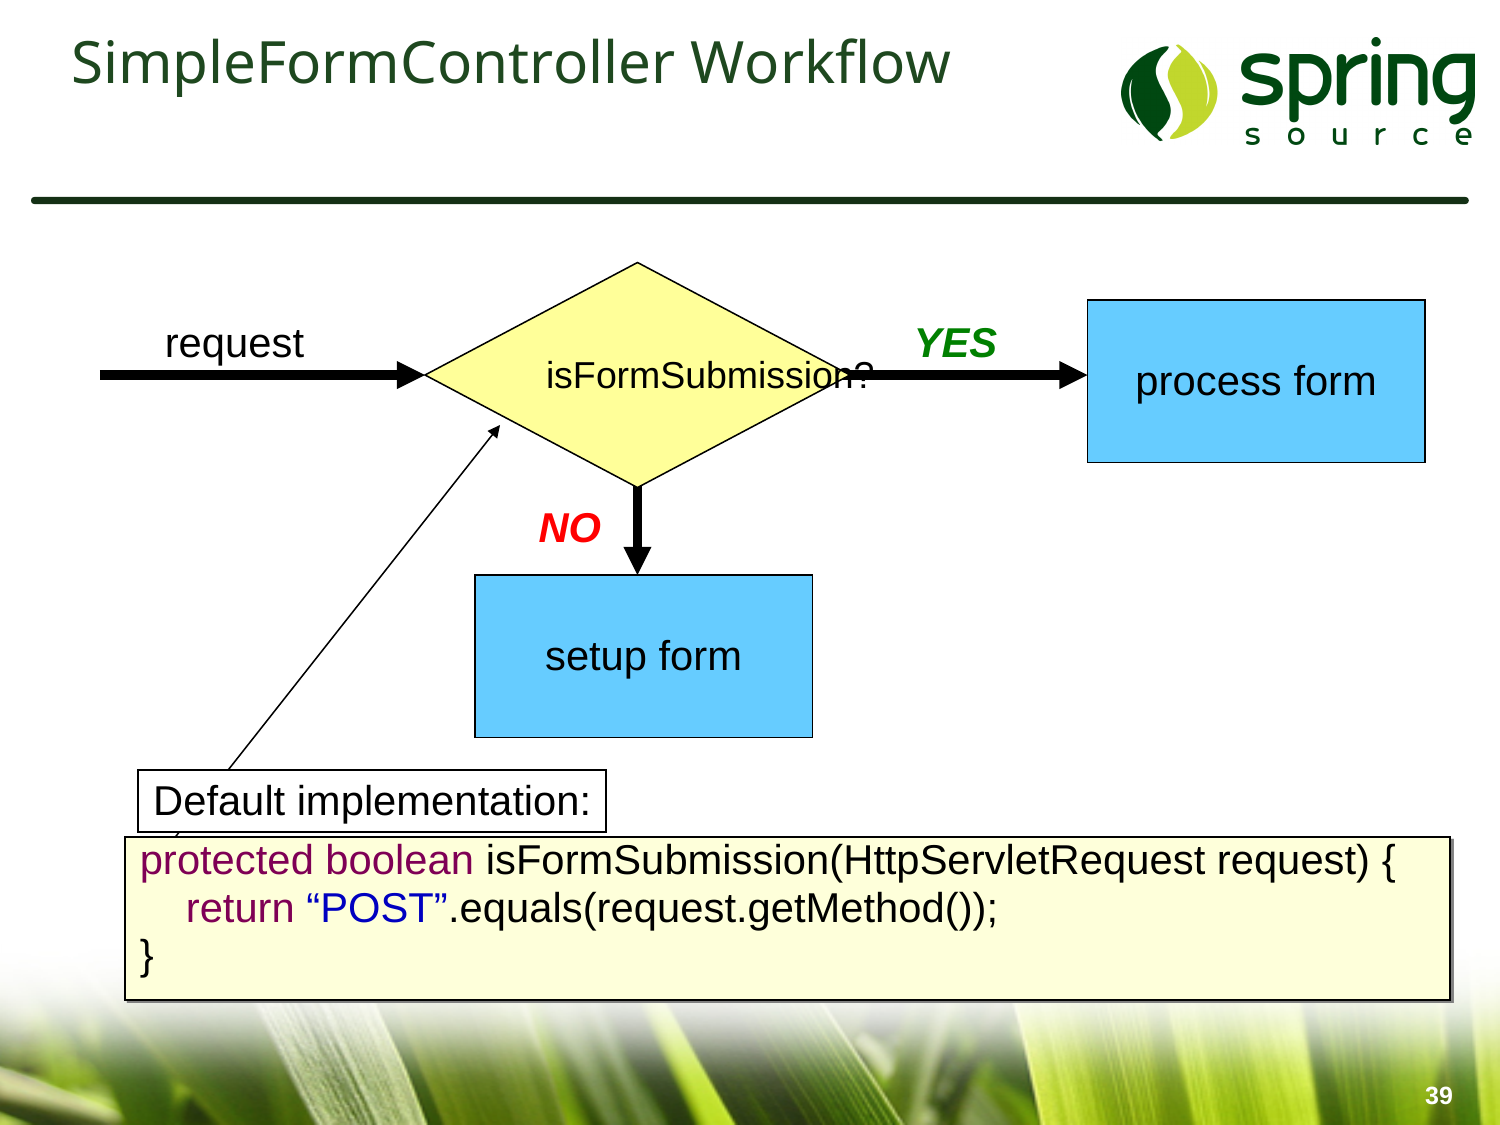

# SimpleFormController Workflow
isFormSubmission?
process form
YES
request
Default implementation:
protected boolean isFormSubmission(HttpServletRequest request) {
 return “POST”.equals(request.getMethod());
}
NO
setup form